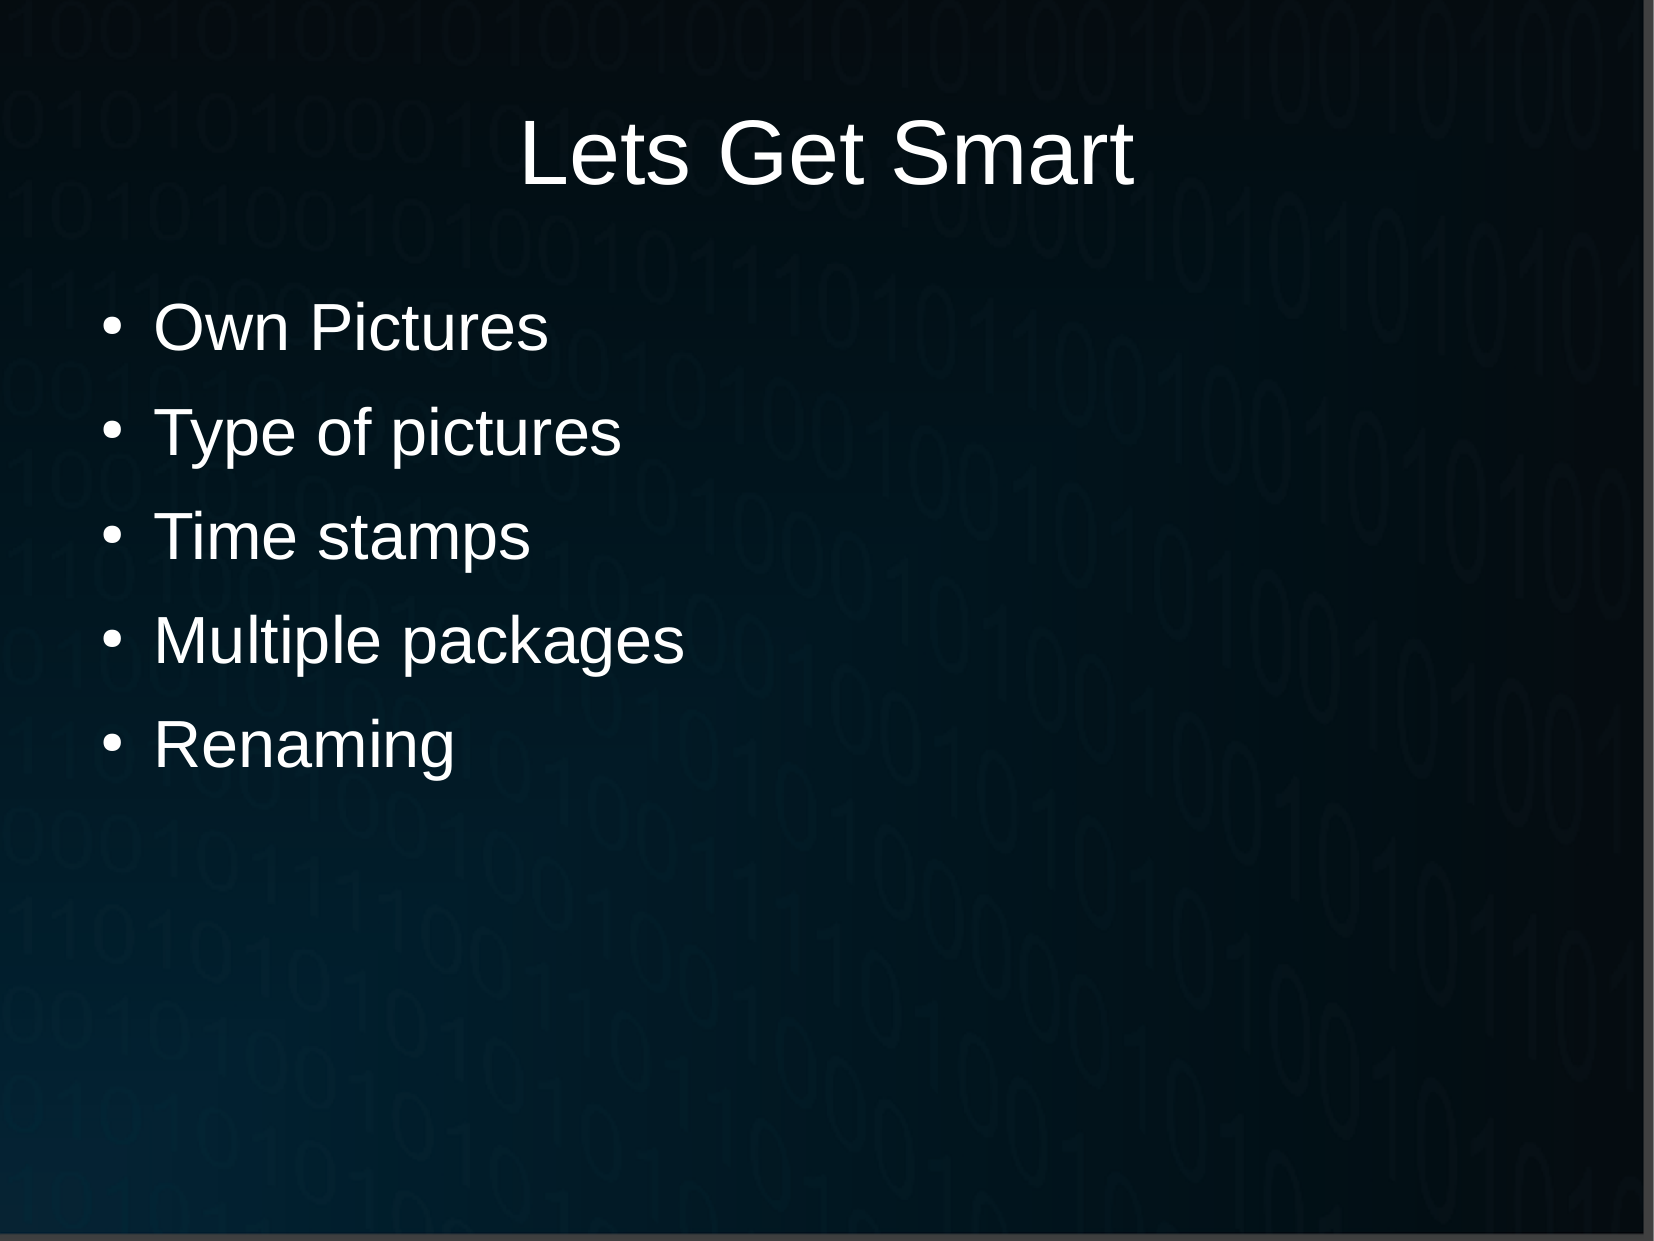

# Lets Get Smart
Own Pictures
Type of pictures
Time stamps
Multiple packages
Renaming